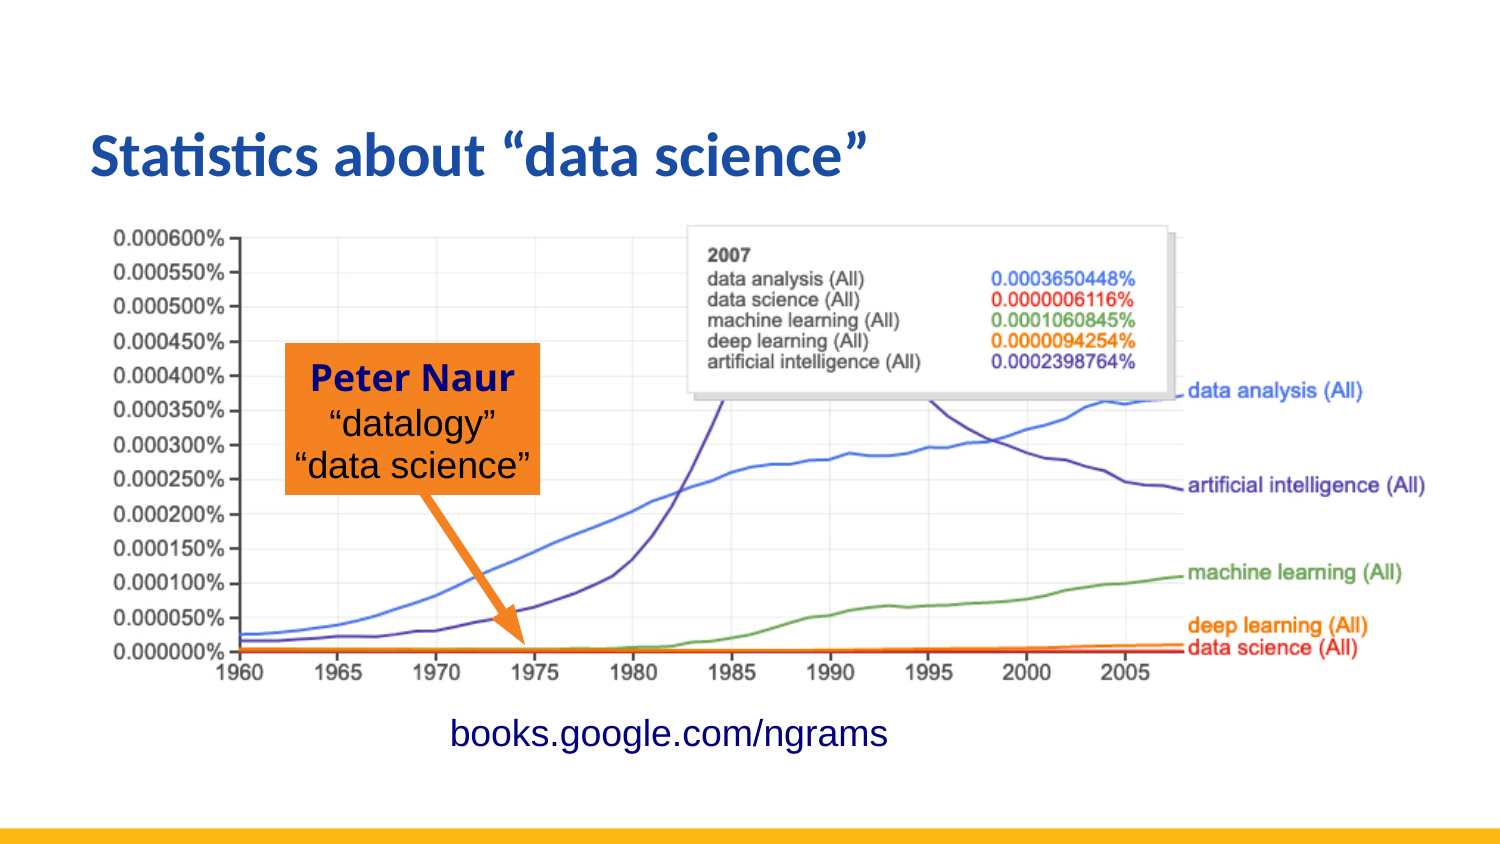

# Statistics about “data science”
Peter Naur
“datalogy”
“data science”
books.google.com/ngrams